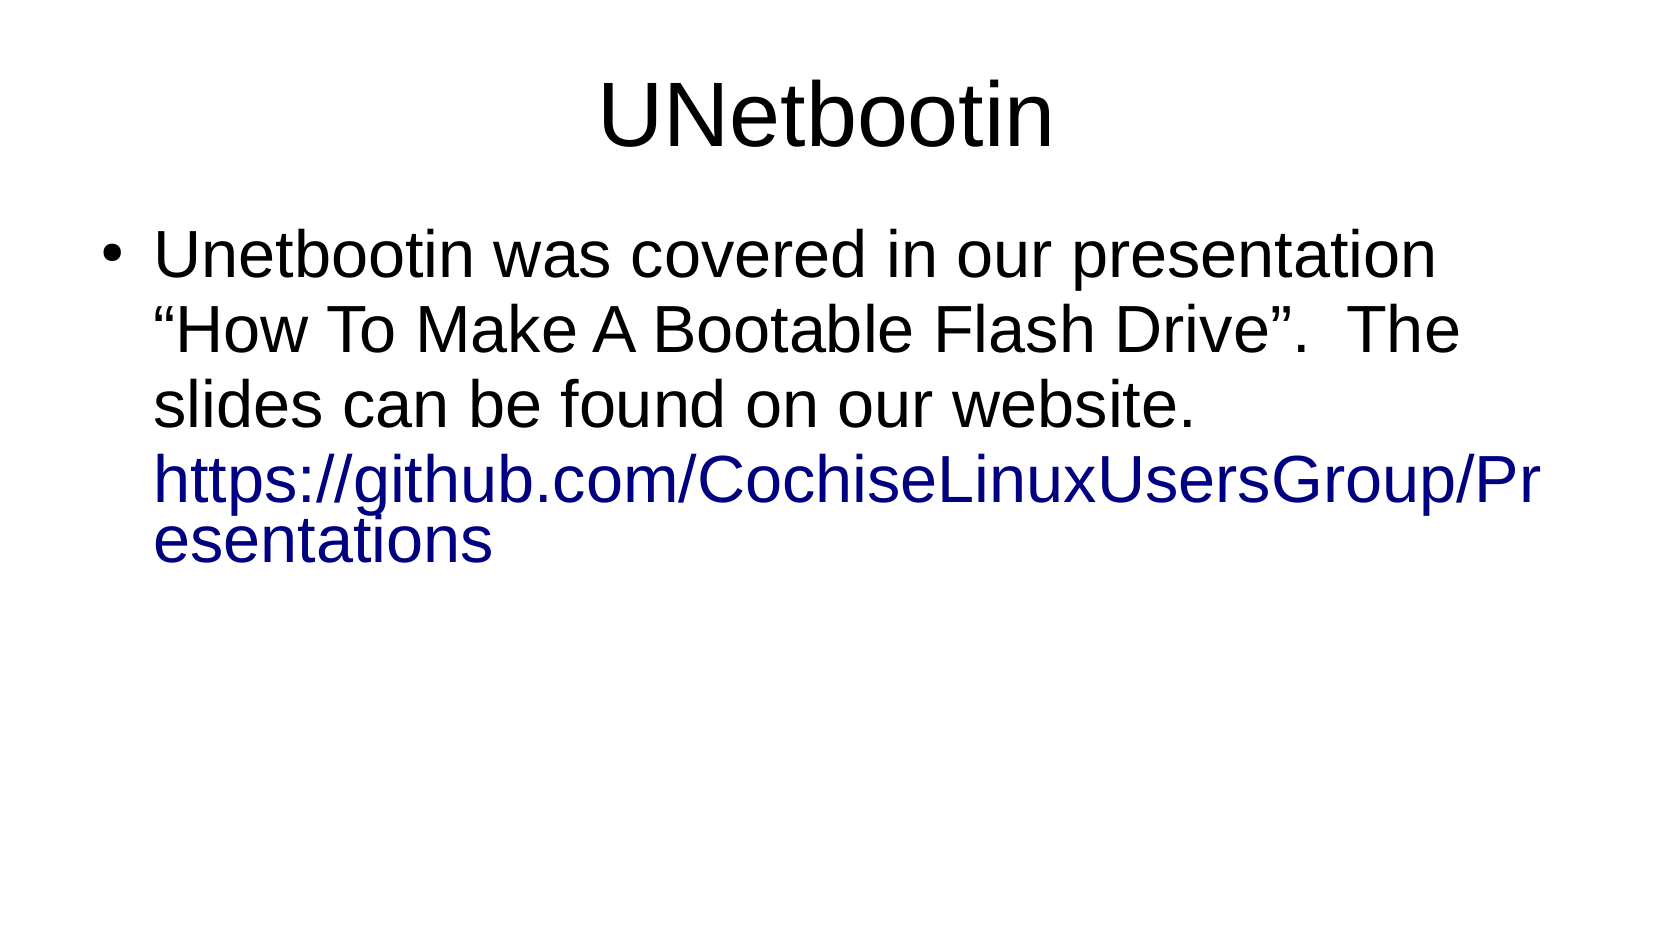

# UNetbootin
Unetbootin was covered in our presentation “How To Make A Bootable Flash Drive”. The slides can be found on our website. https://github.com/CochiseLinuxUsersGroup/Presentations